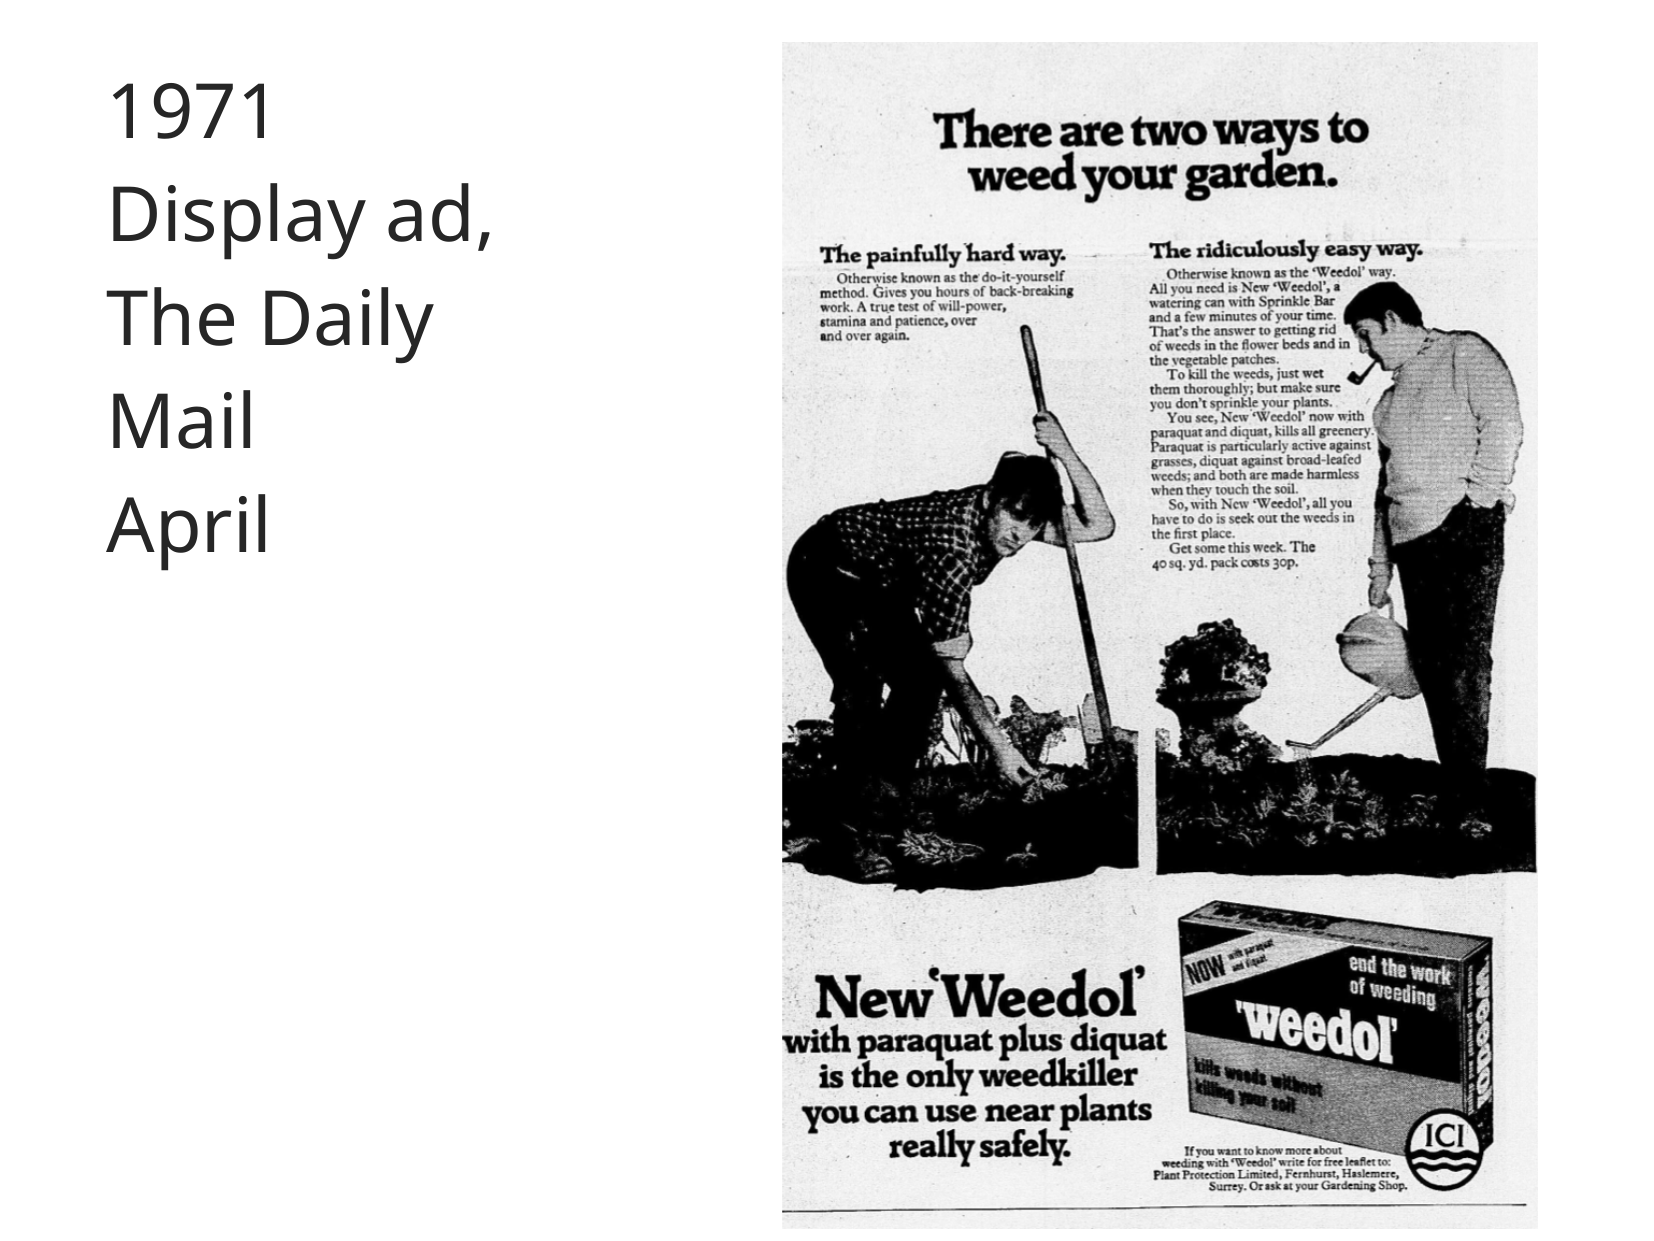

#
1971
Display ad,
The Daily Mail
April